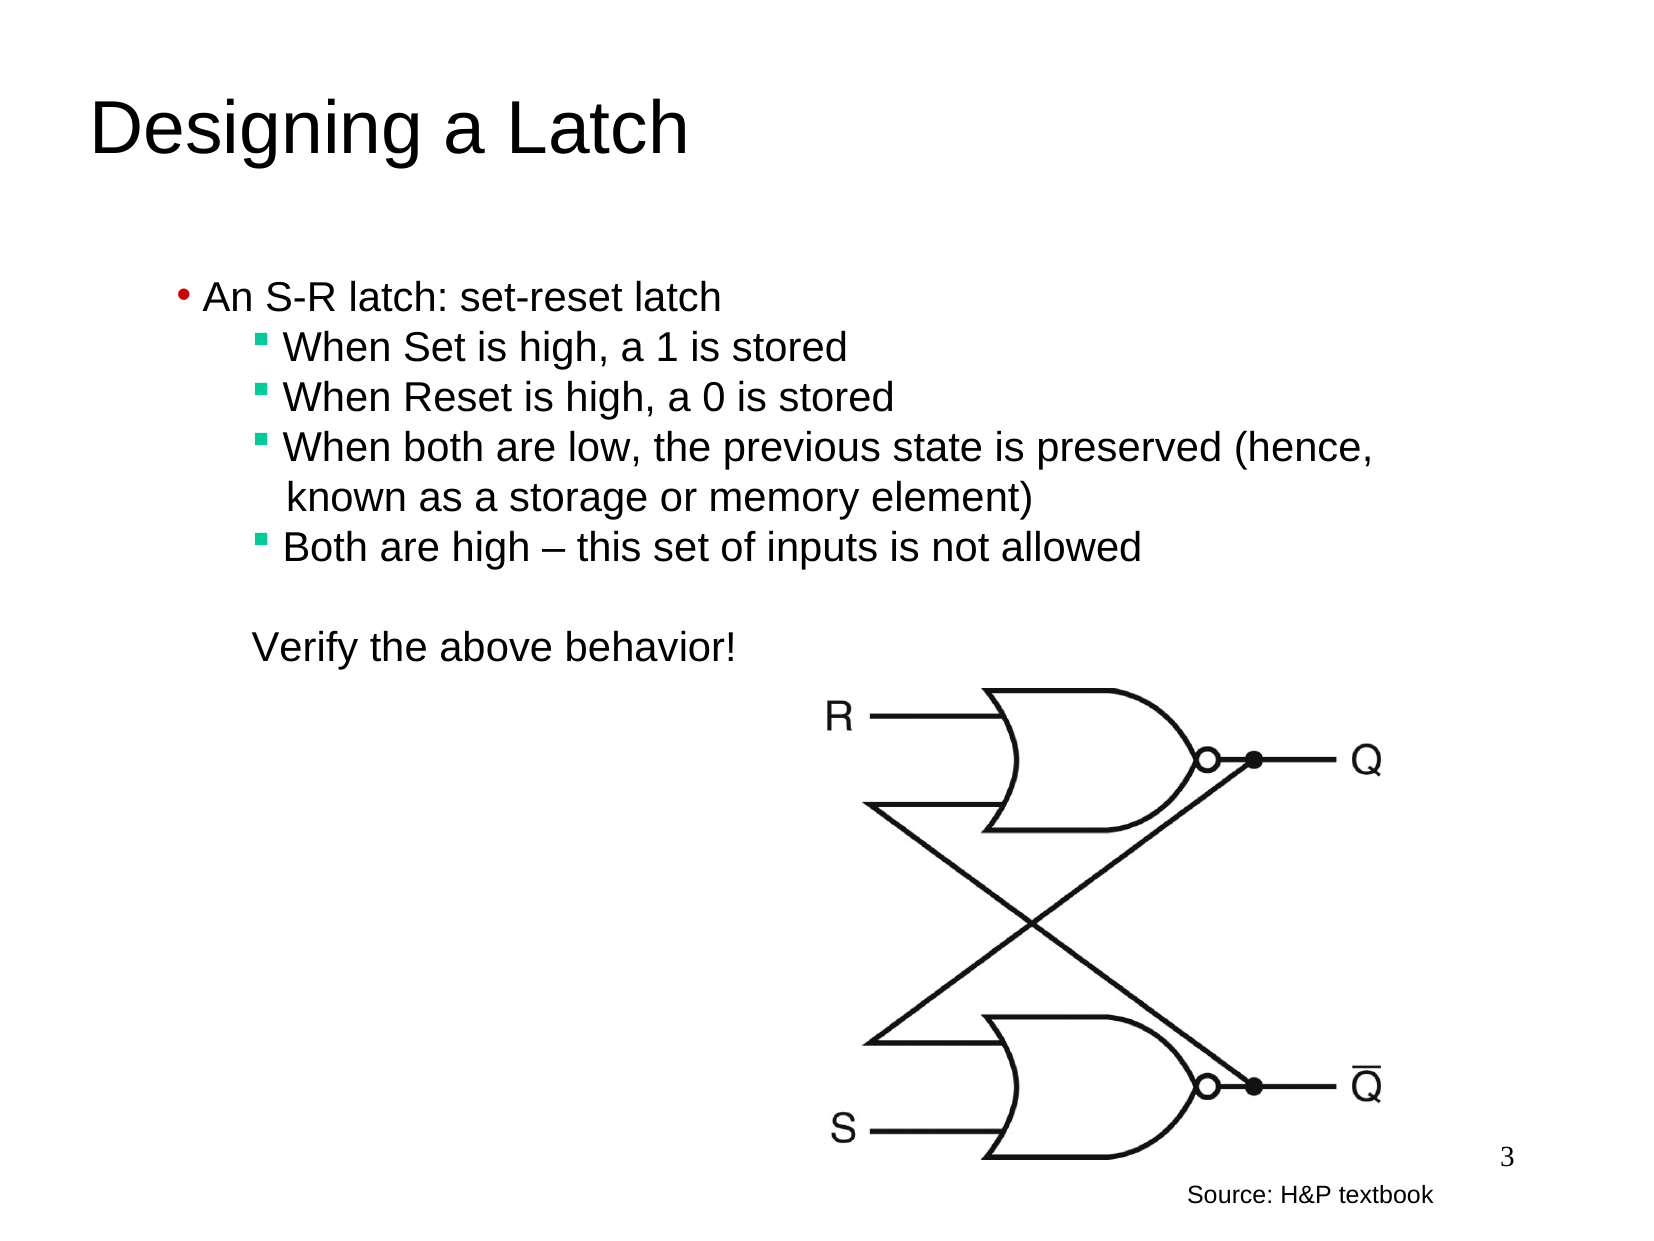

Designing a Latch
 An S-R latch: set-reset latch
 When Set is high, a 1 is stored
 When Reset is high, a 0 is stored
 When both are low, the previous state is preserved (hence,
 known as a storage or memory element)
 Both are high – this set of inputs is not allowed
Verify the above behavior!
Source: H&P textbook